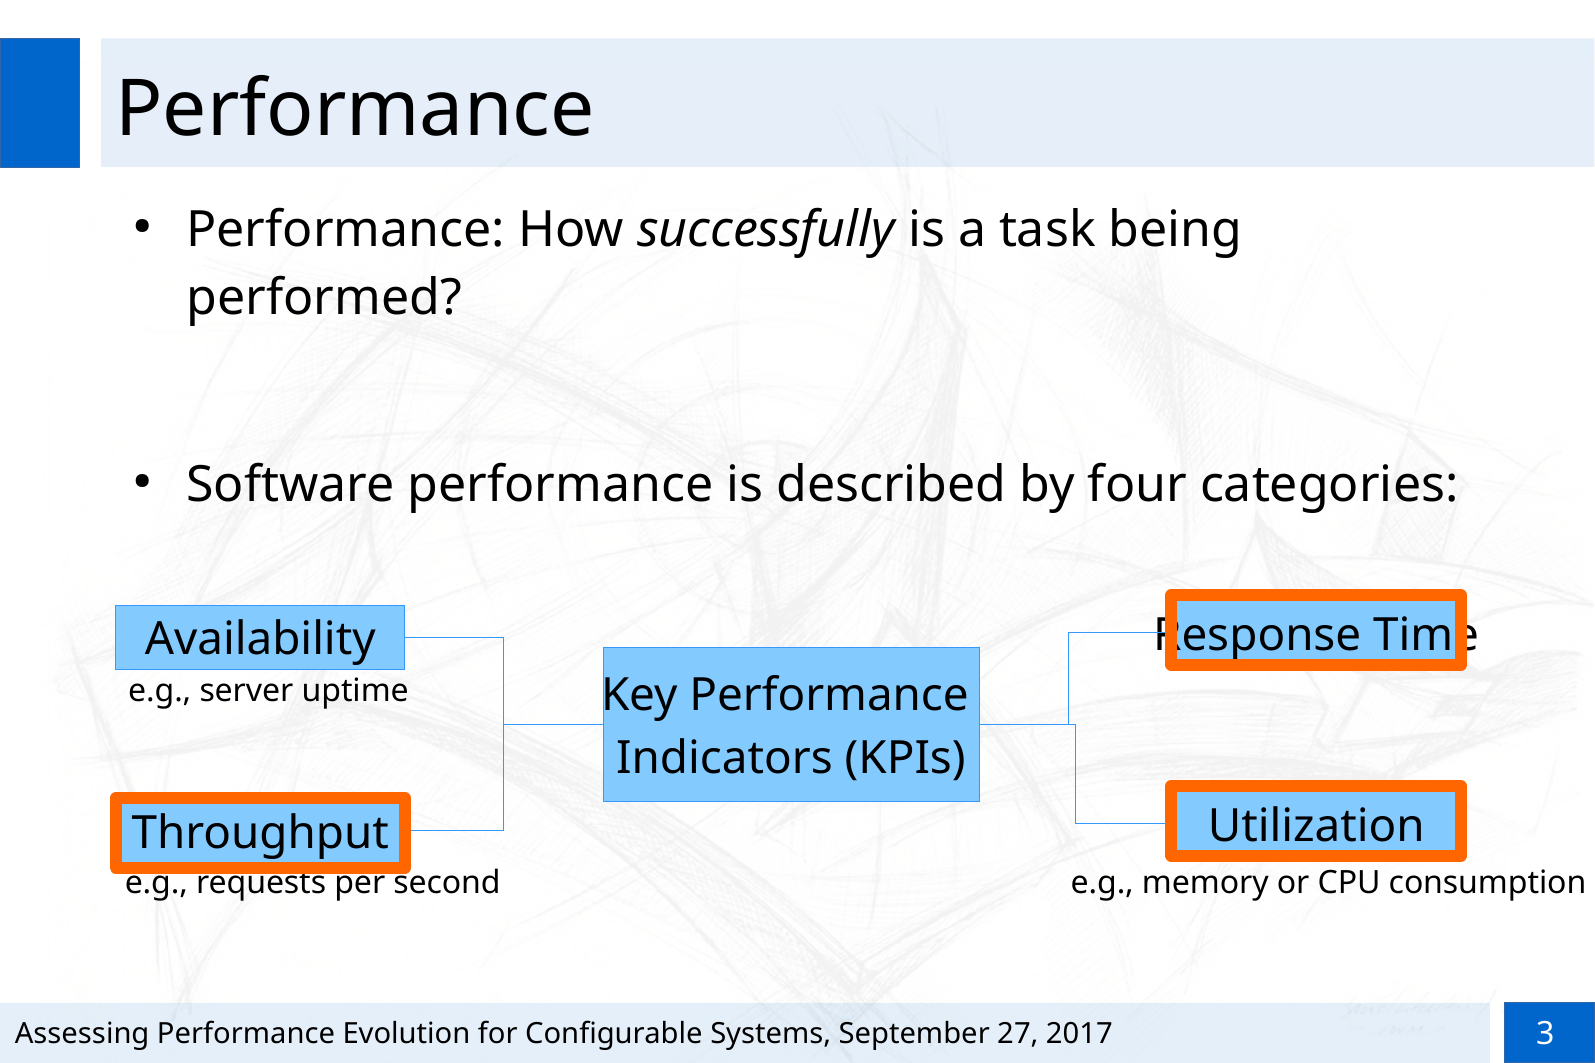

# Performance
Performance: How successfully is a task being performed?
Software performance is described by four categories:
Response Time
Availability
Key Performance
Indicators (KPIs)
e.g., server uptime
Utilization
Throughput
e.g., requests per second
e.g., memory or CPU consumption